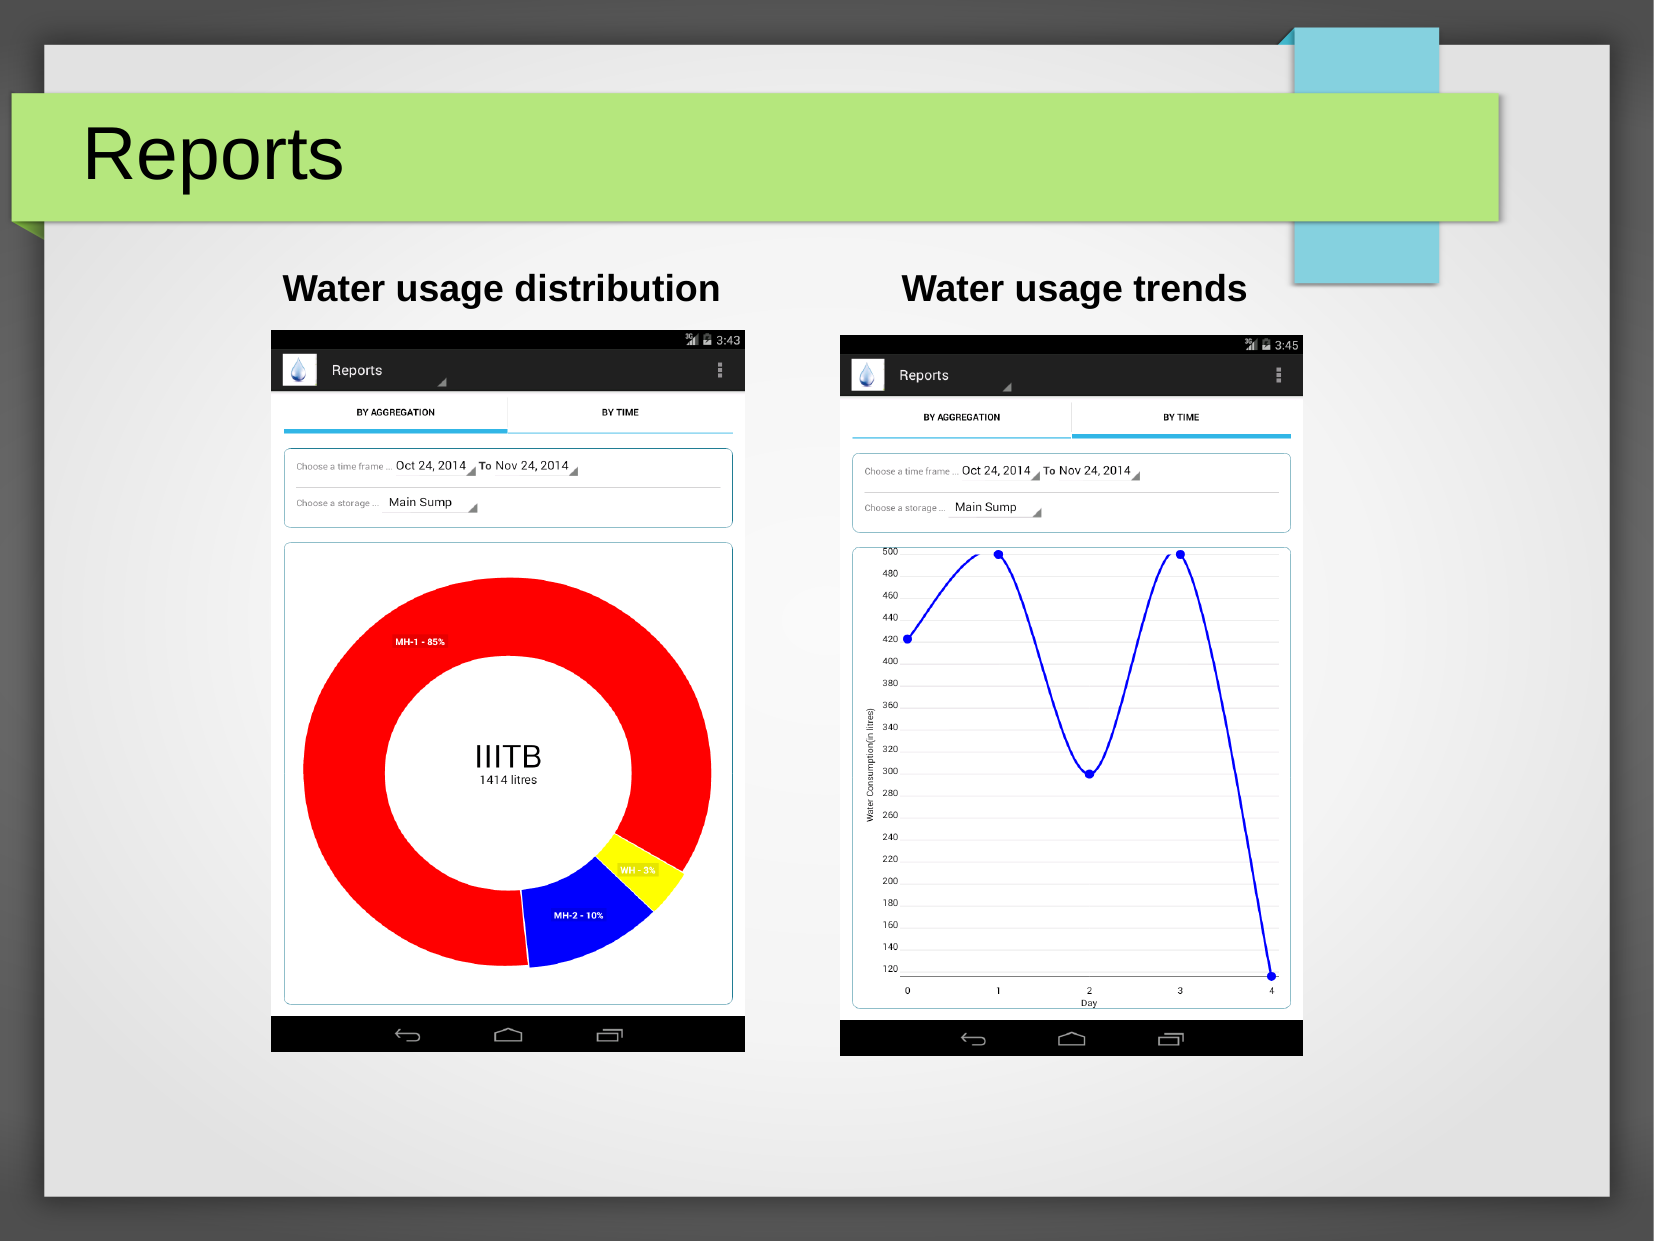

# Reports
Water usage distribution
Water usage trends